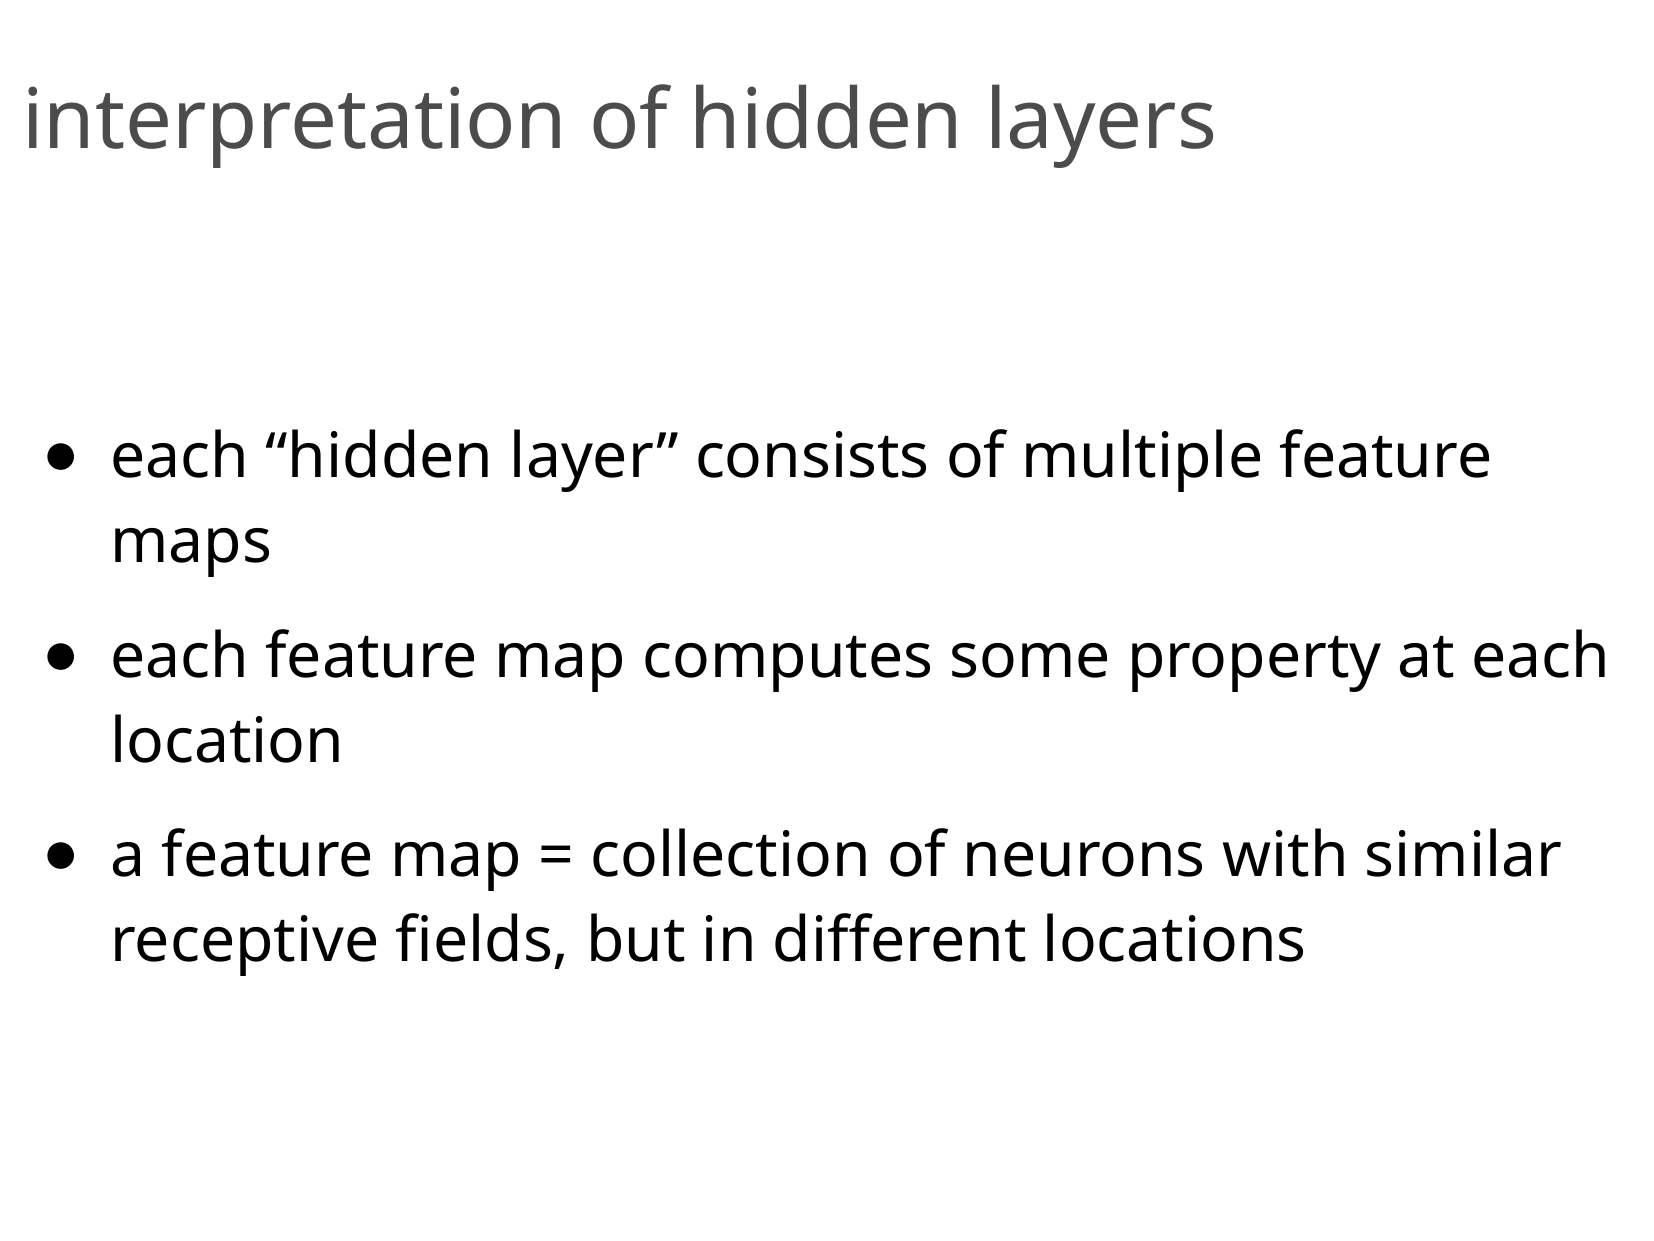

# interpretation of hidden layers
each “hidden layer” consists of multiple feature maps
each feature map computes some property at each location
a feature map = collection of neurons with similar receptive fields, but in different locations